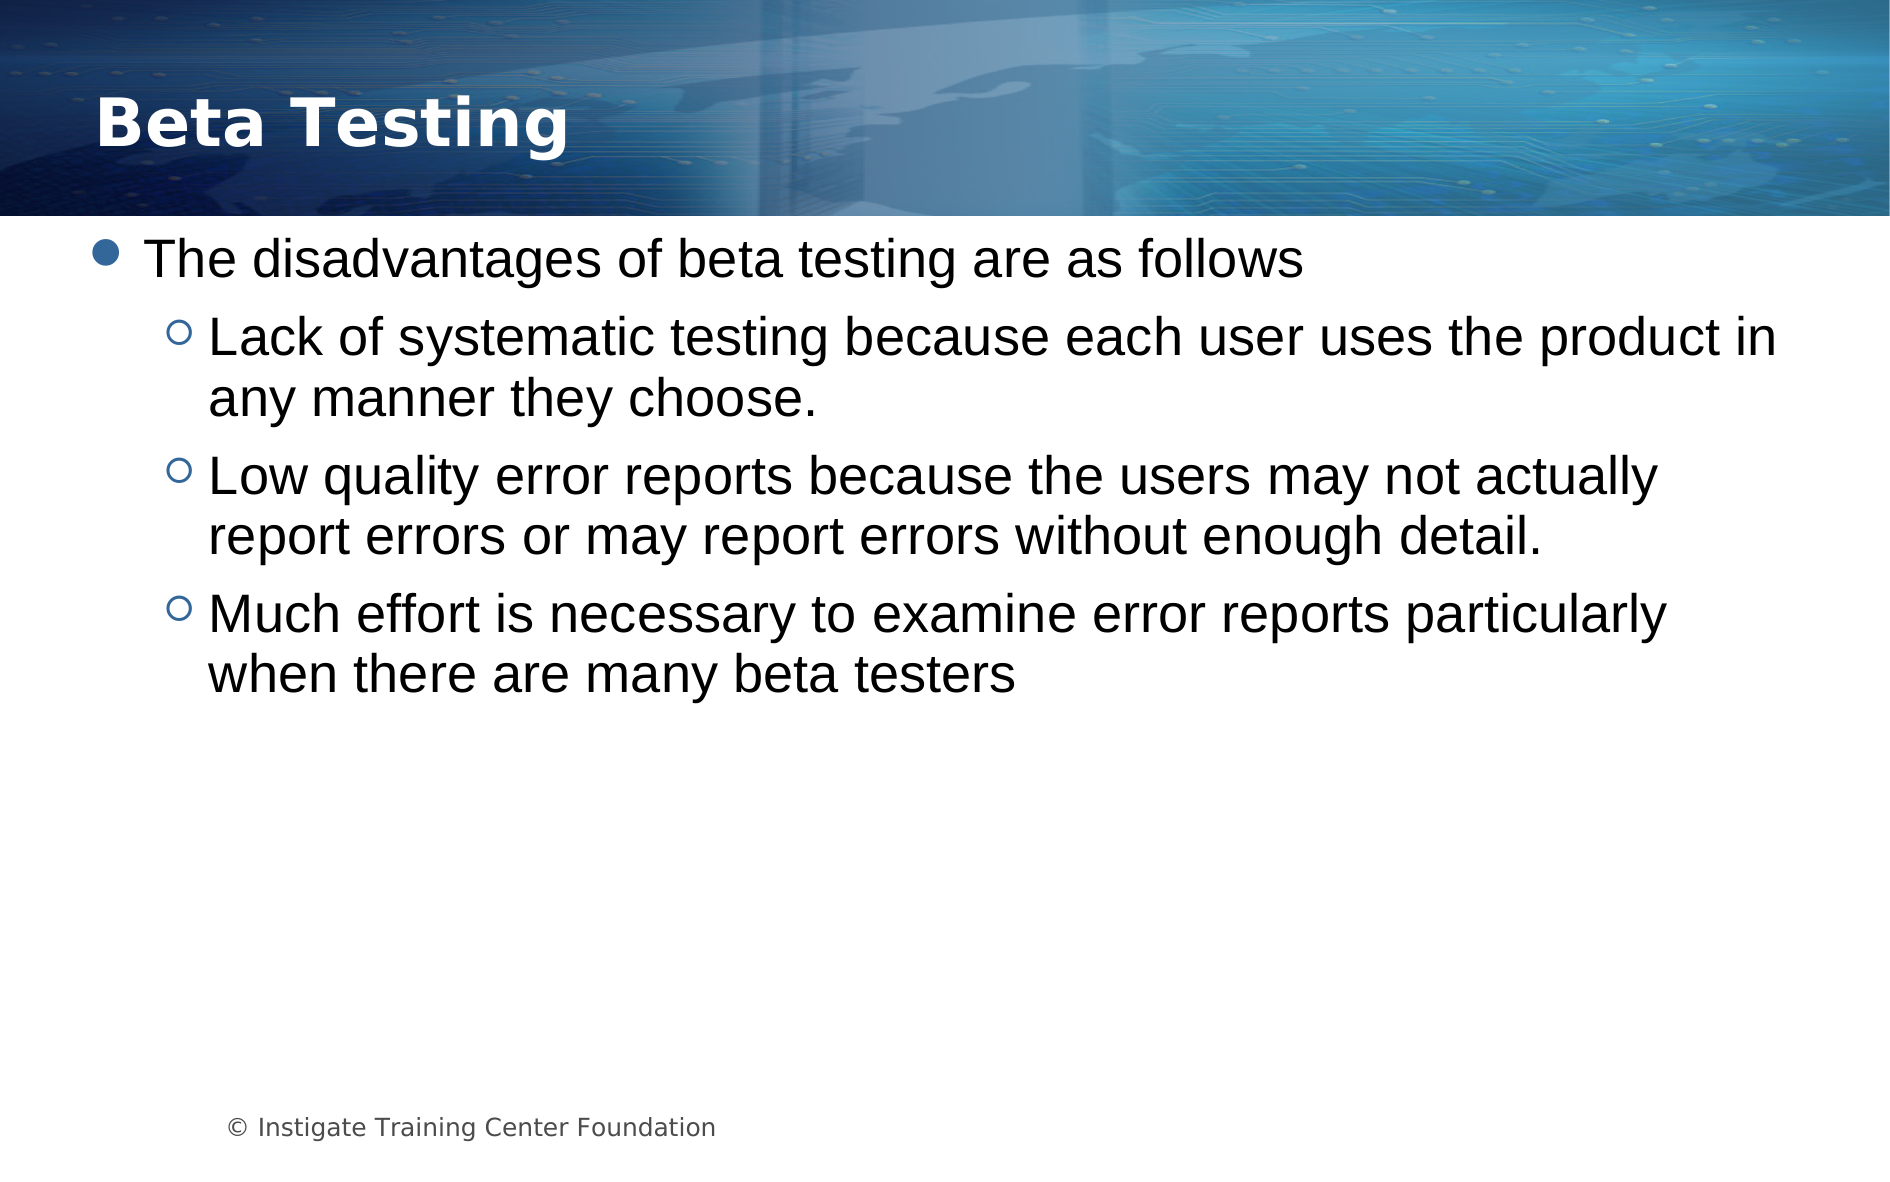

# Beta Testing
The disadvantages of beta testing are as follows
Lack of systematic testing because each user uses the product in any manner they choose.
Low quality error reports because the users may not actually report errors or may report errors without enough detail.
Much effort is necessary to examine error reports particularly when there are many beta testers